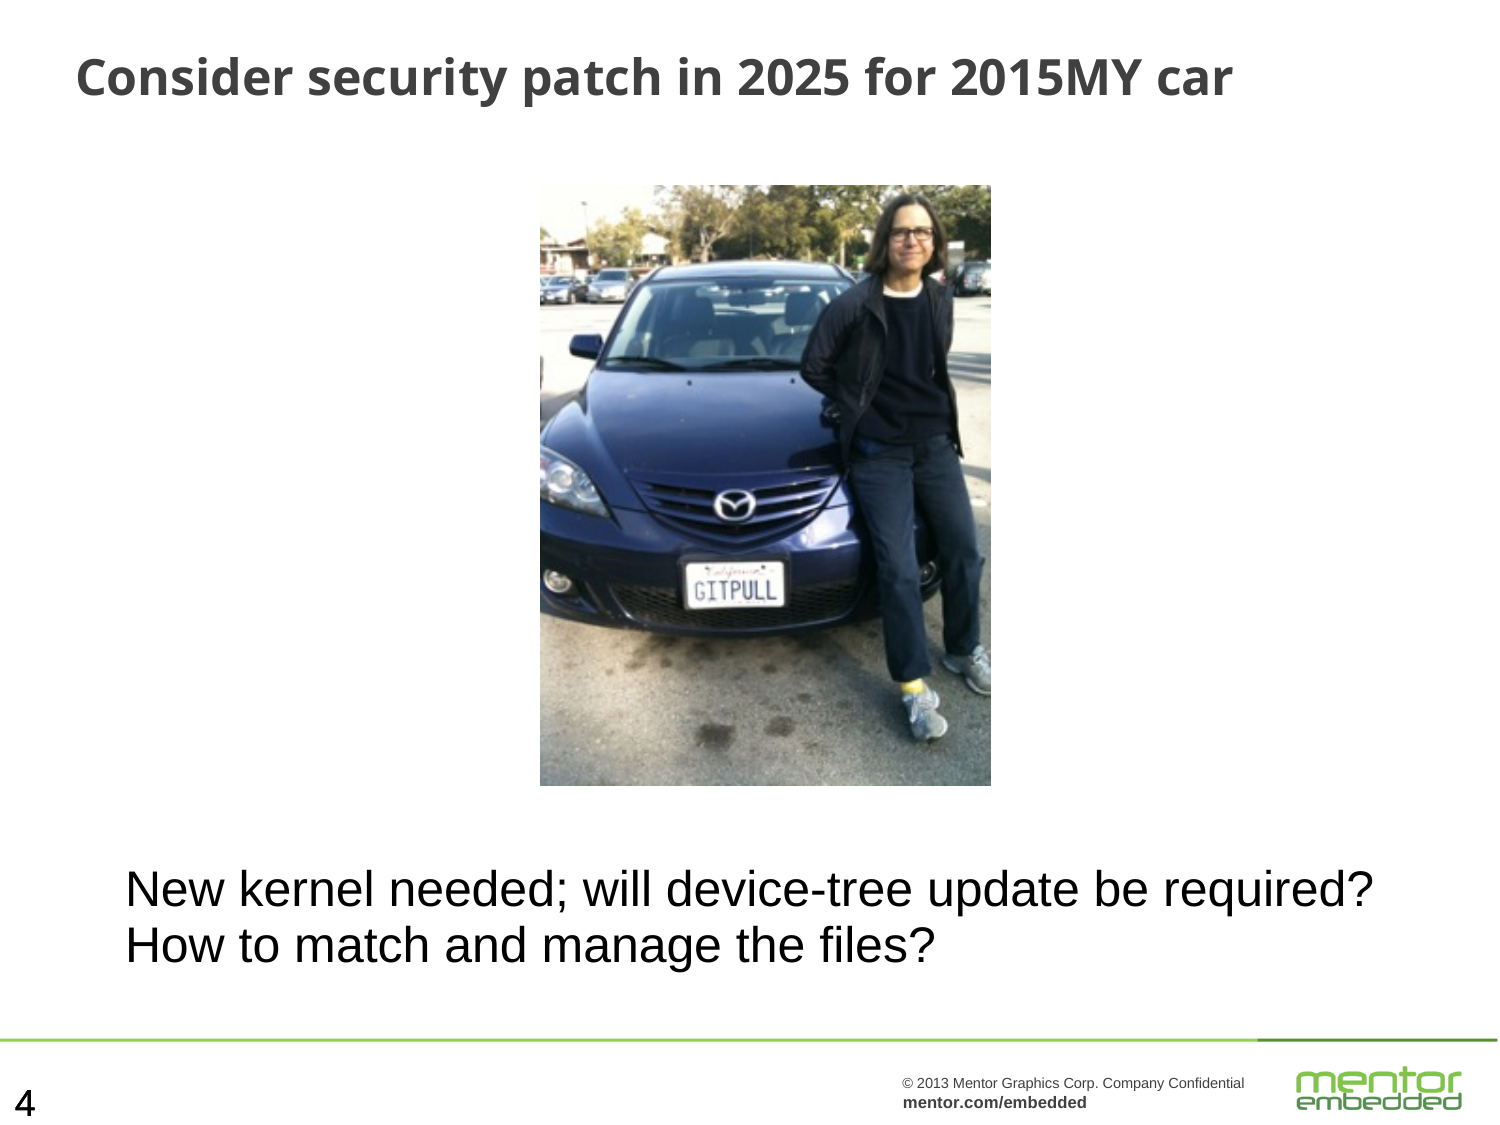

# Consider security patch in 2025 for 2015MY car
New kernel needed; will device-tree update be required?
How to match and manage the files?